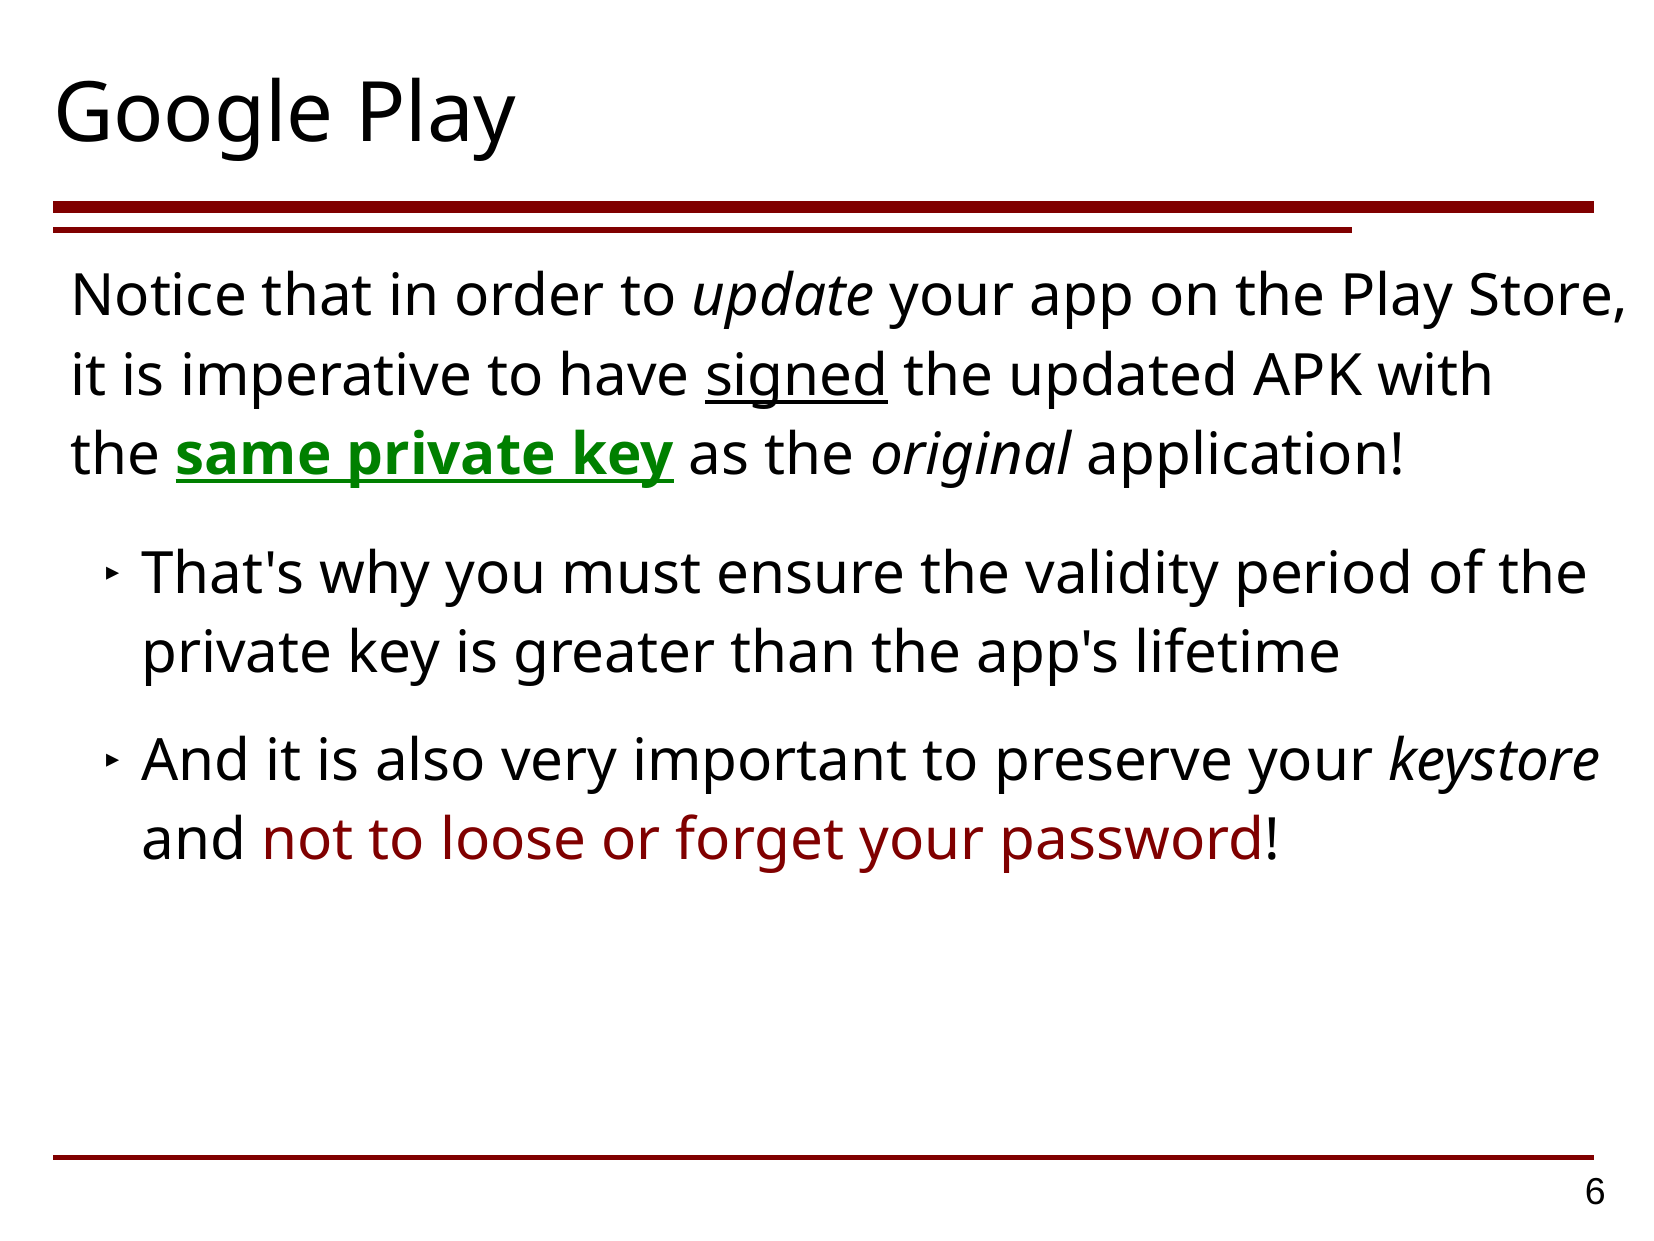

# Google Play
Notice that in order to update your app on the Play Store,
it is imperative to have signed the updated APK with
the same private key as the original application!
That's why you must ensure the validity period of the
private key is greater than the app's lifetime
And it is also very important to preserve your keystore
and not to loose or forget your password!